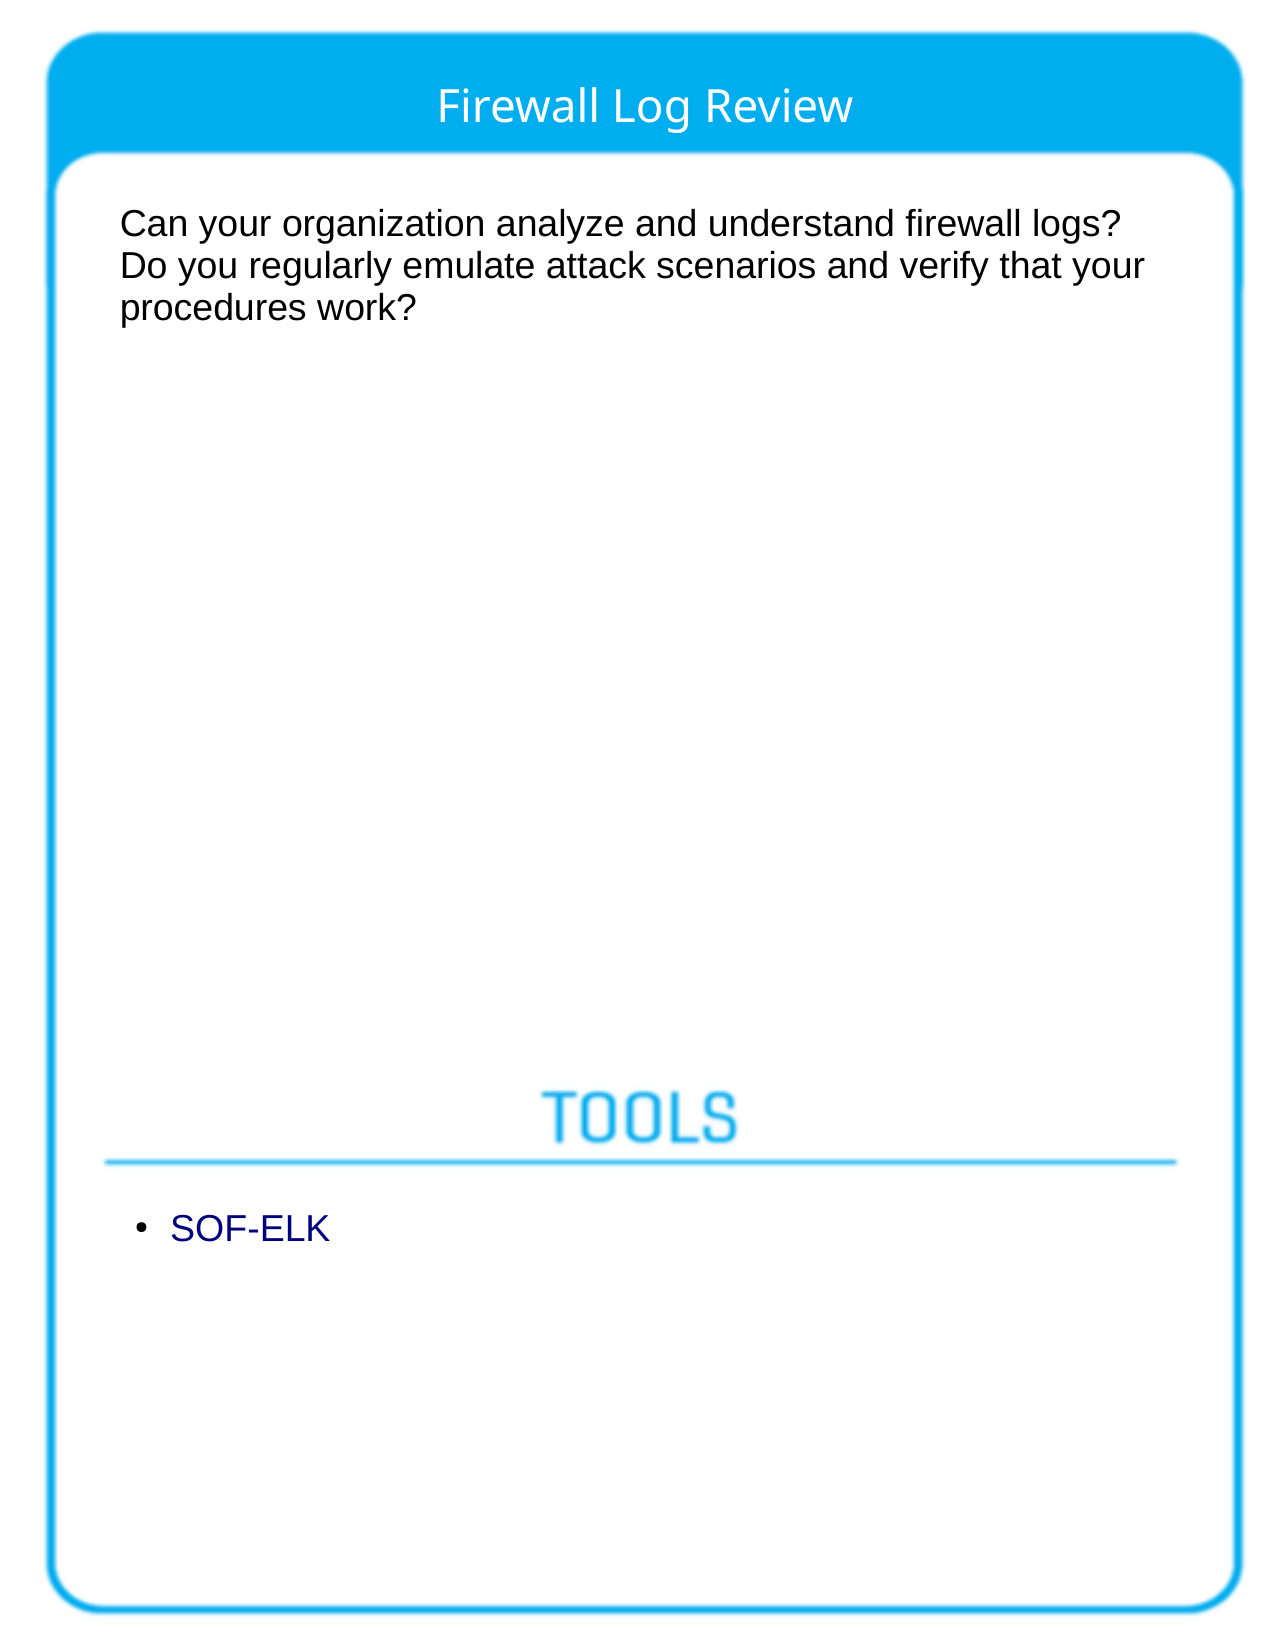

Firewall Log Review
Can your organization analyze and understand firewall logs? Do you regularly emulate attack scenarios and verify that your procedures work?
SOF-ELK